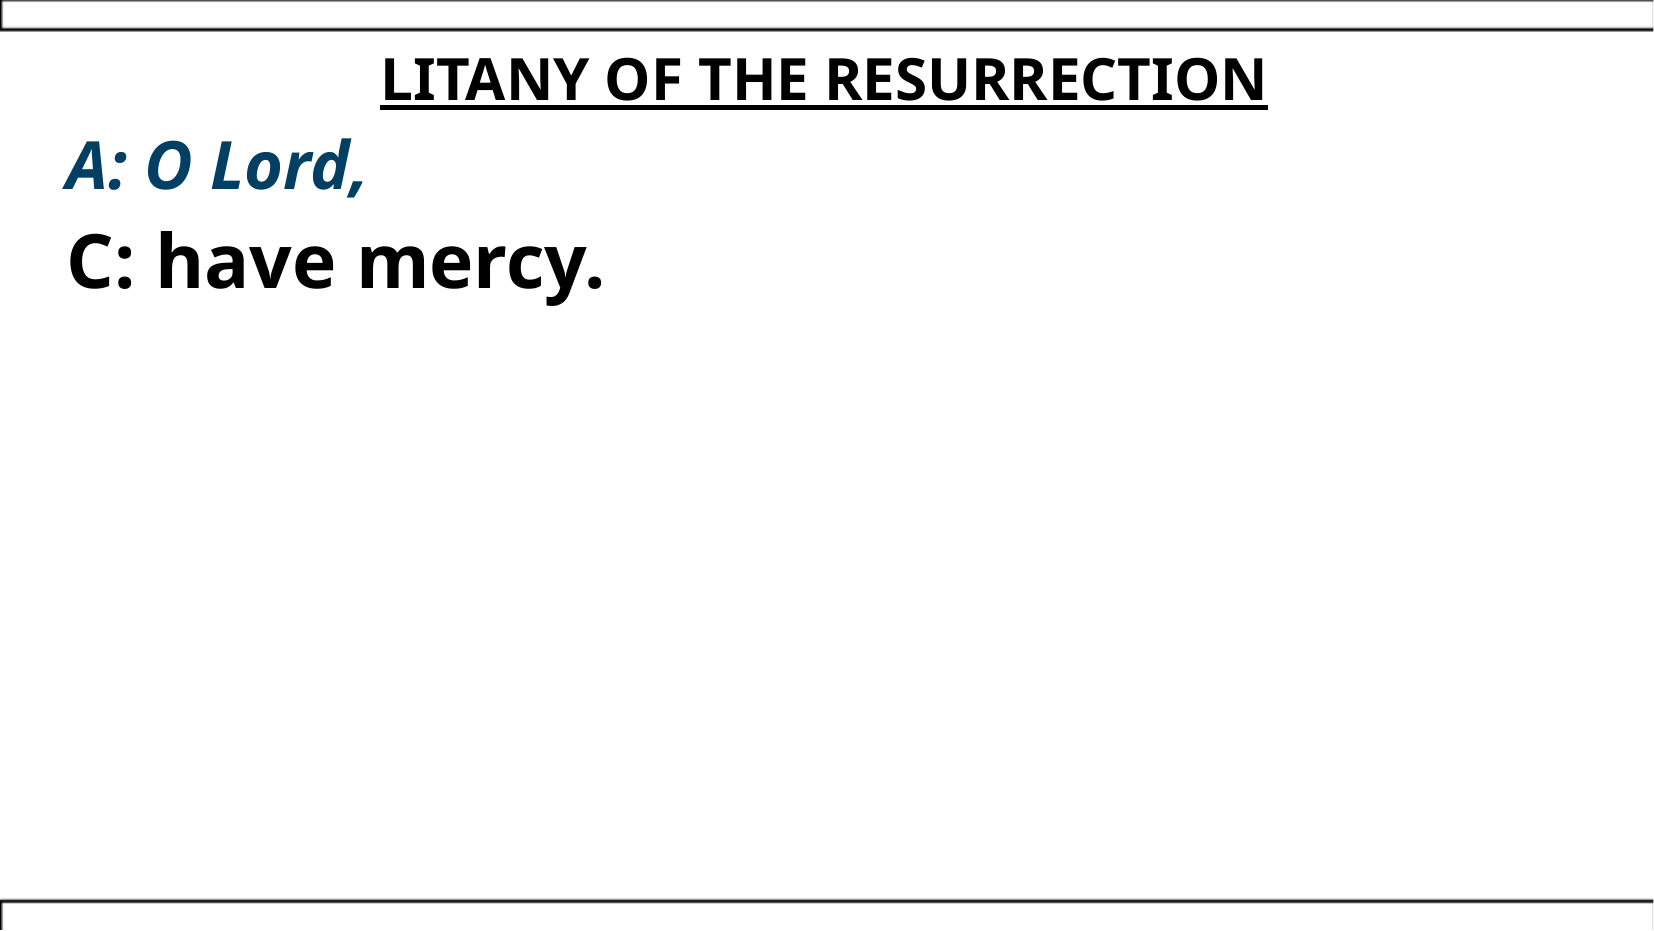

LITANY OF THE RESURRECTION
A: O Lord,
C: have mercy.